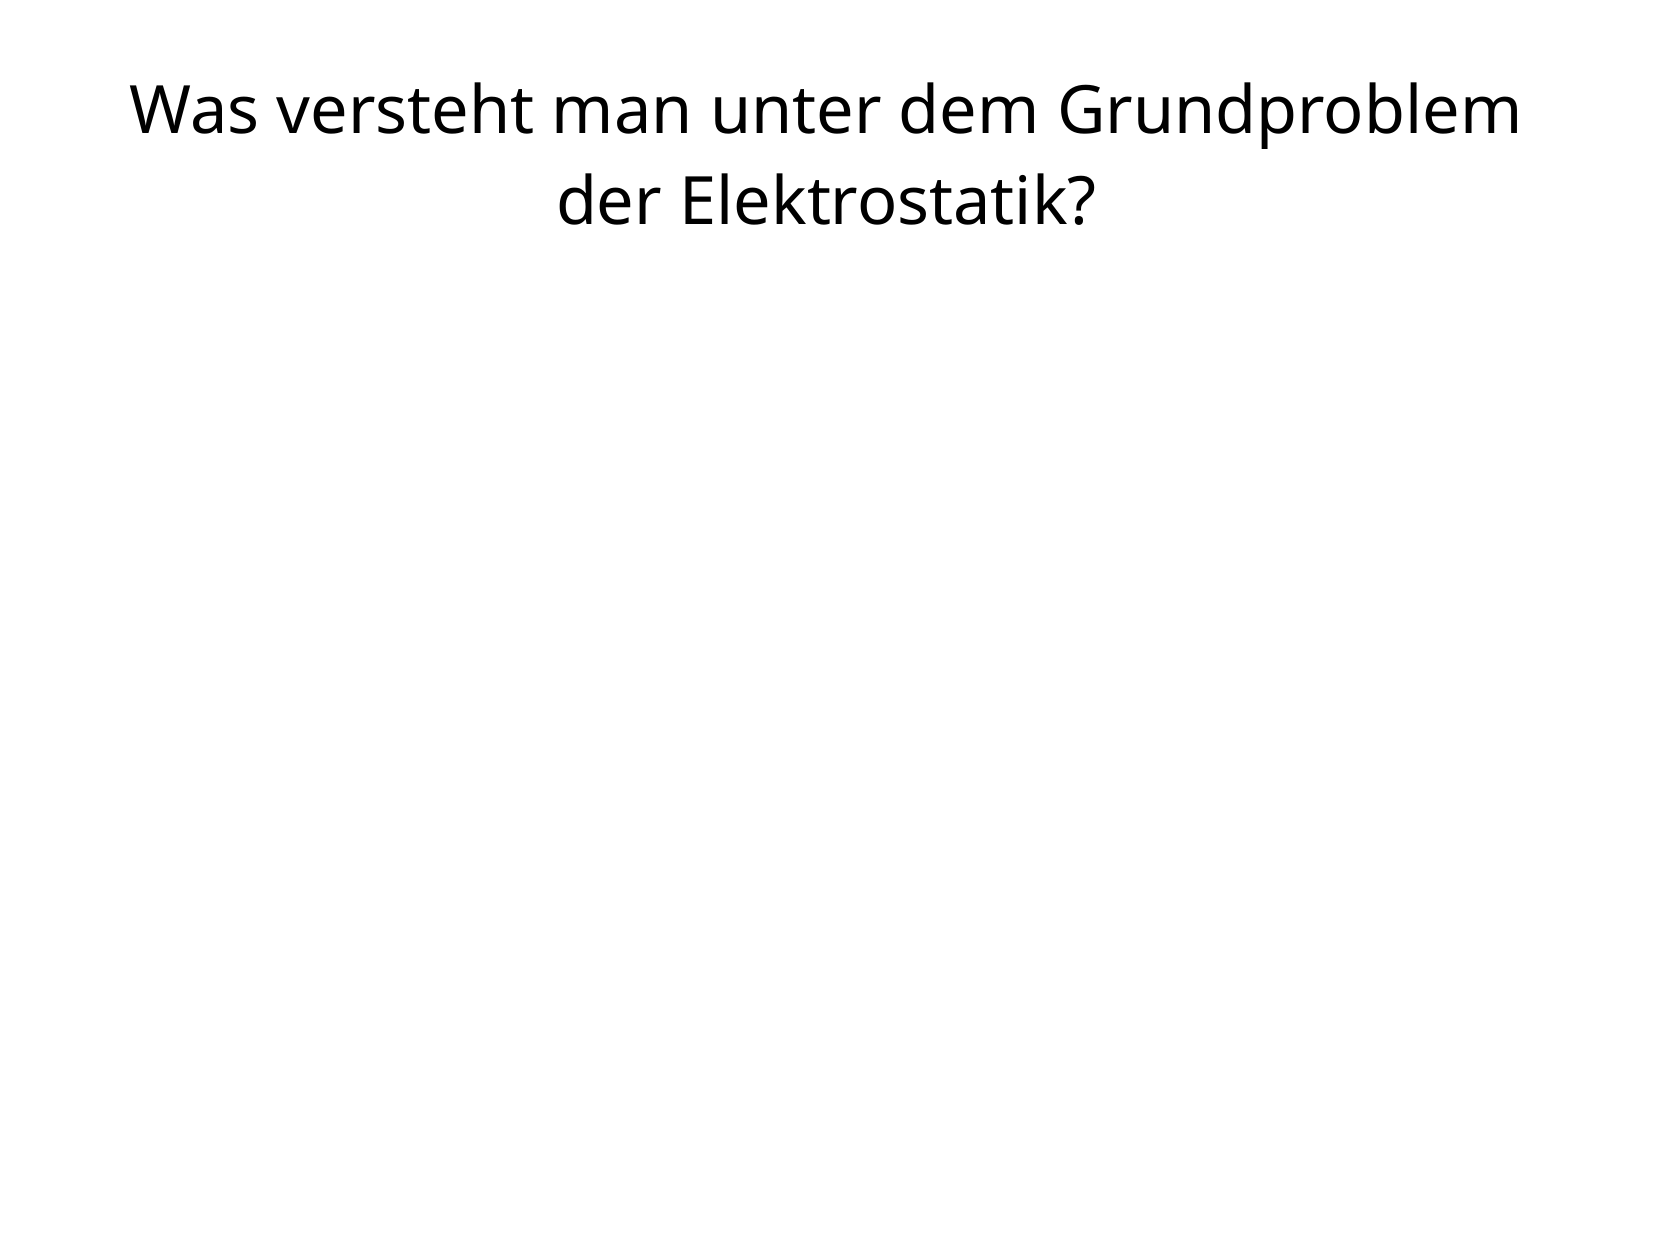

# Was versteht man unter dem Grundproblem der Elektrostatik?